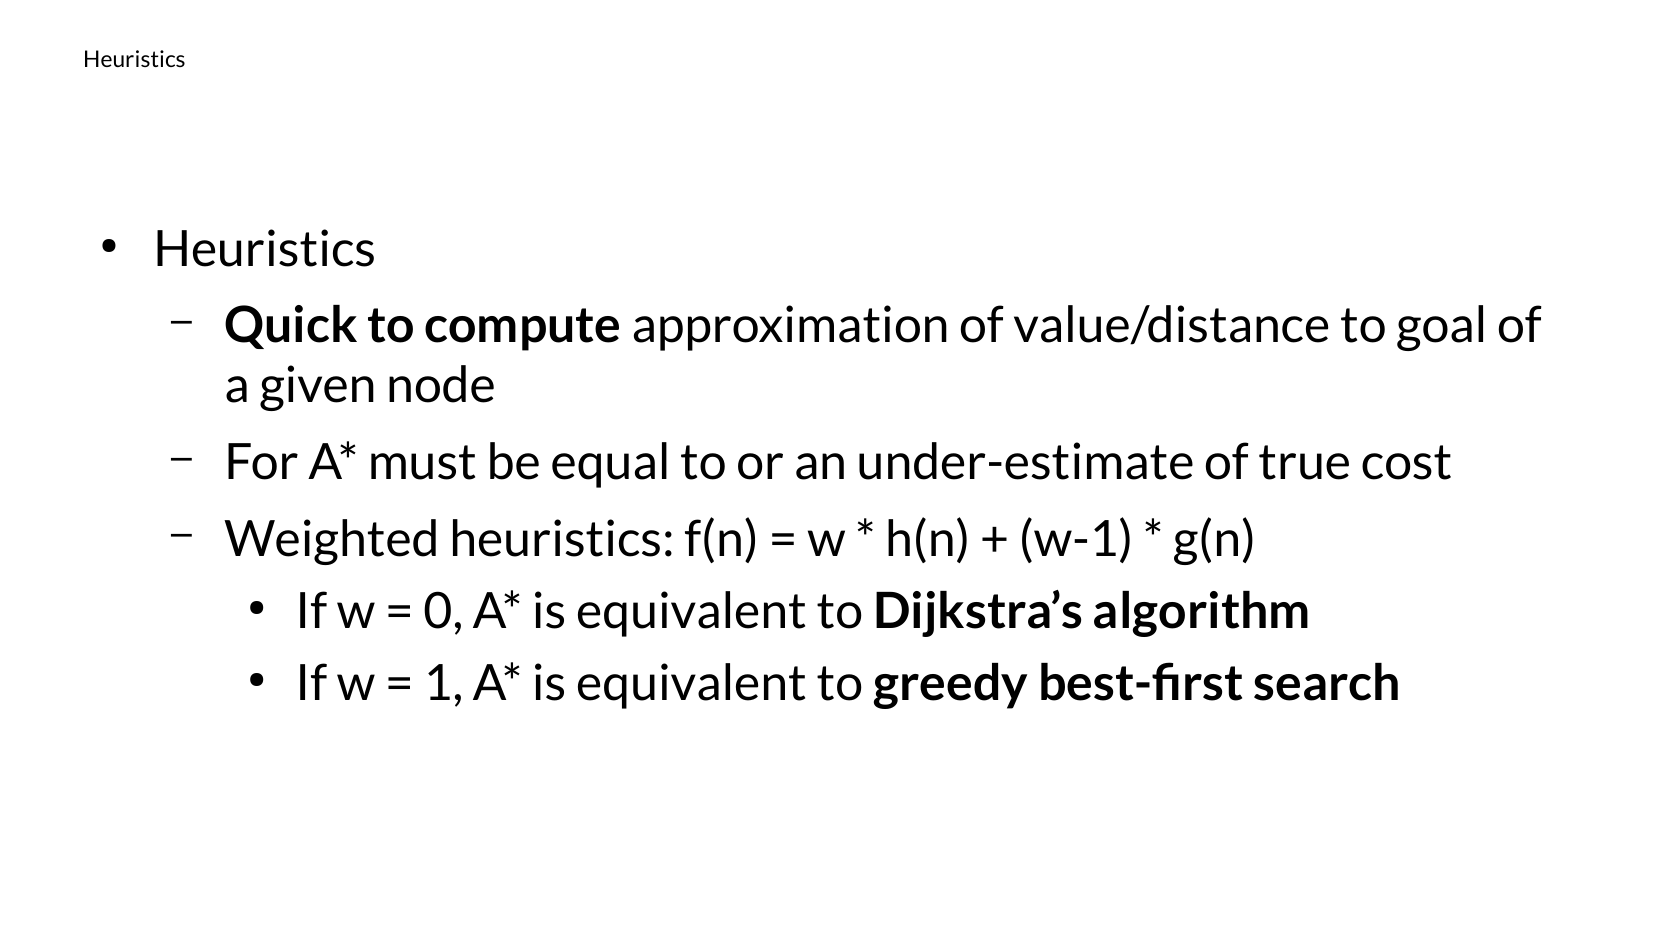

# Heuristics
Heuristics
Quick to compute approximation of value/distance to goal of a given node
For A* must be equal to or an under-estimate of true cost
Weighted heuristics: f(n) = w * h(n) + (w-1) * g(n)
If w = 0, A* is equivalent to Dijkstra’s algorithm
If w = 1, A* is equivalent to greedy best-first search